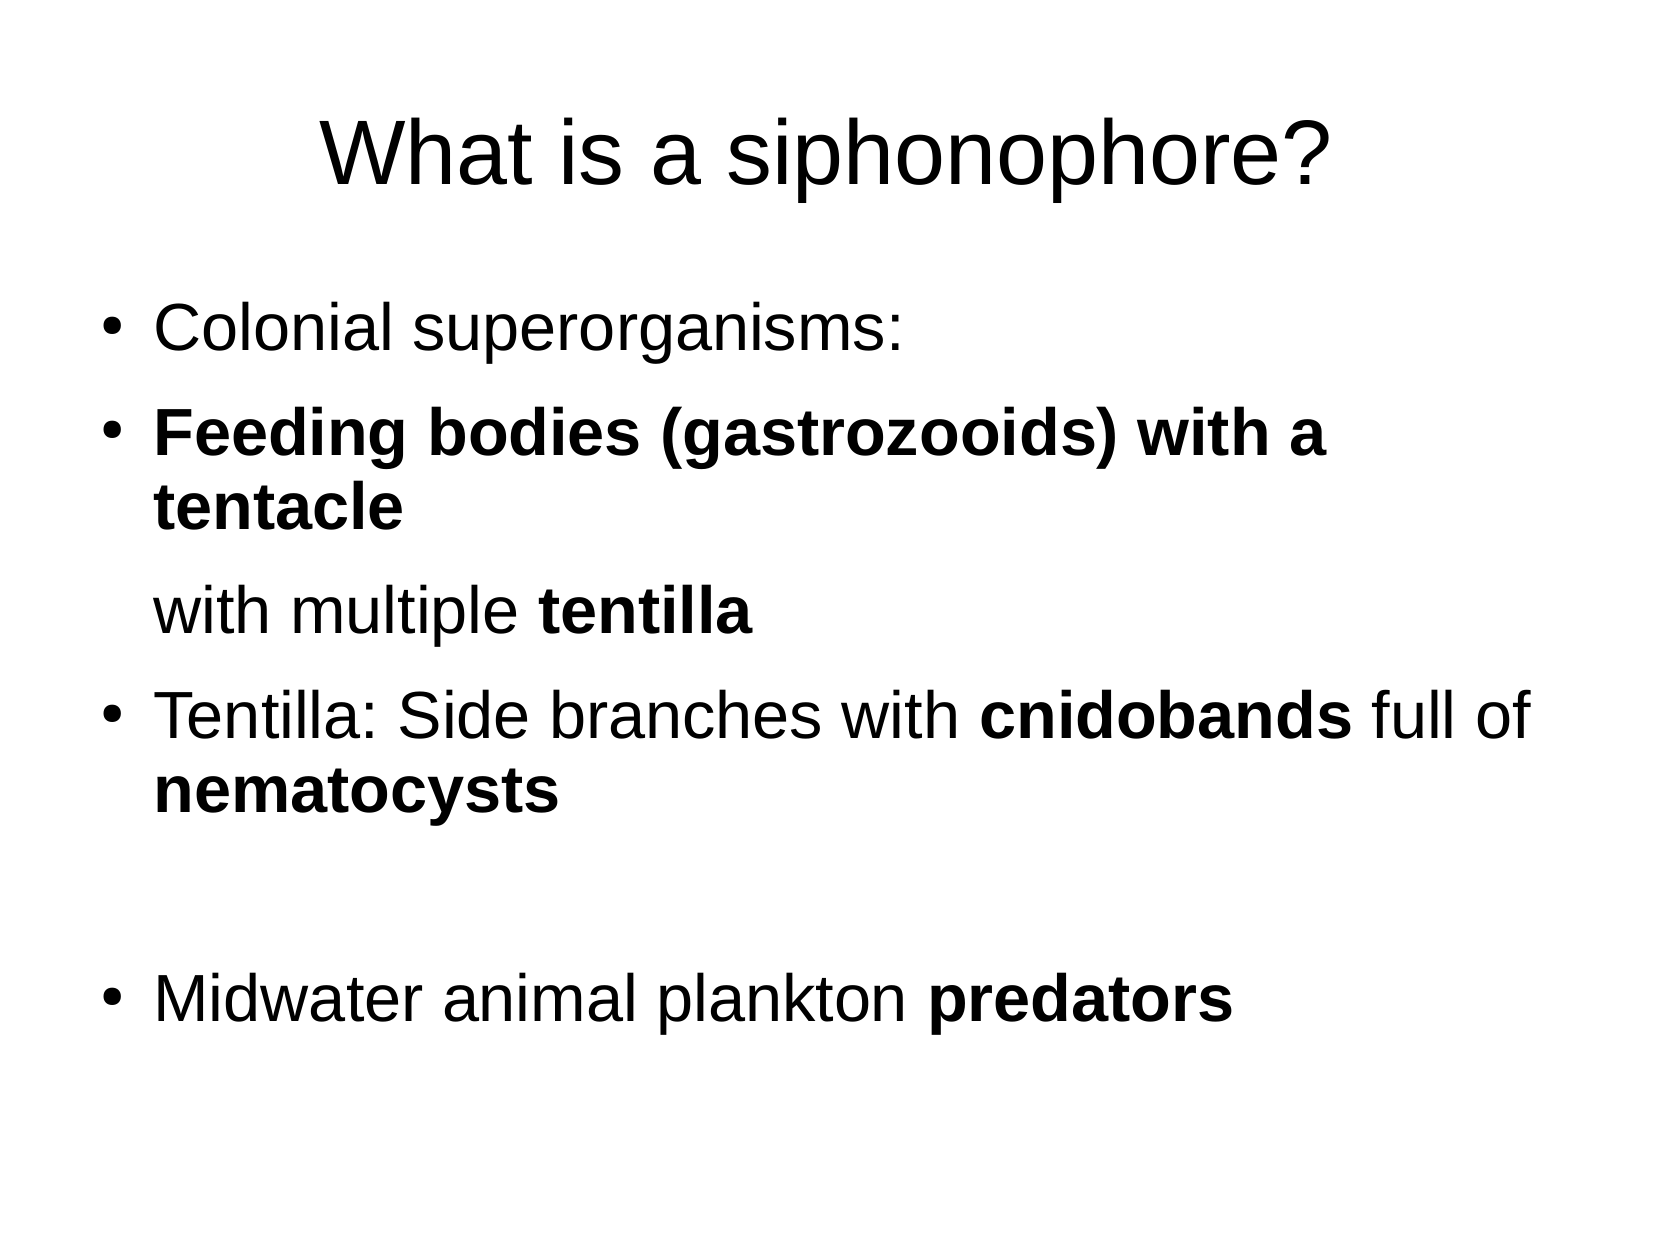

# What is a siphonophore?
Colonial superorganisms:
Feeding bodies (gastrozooids) with a tentacle
with multiple tentilla
Tentilla: Side branches with cnidobands full of nematocysts
Midwater animal plankton predators